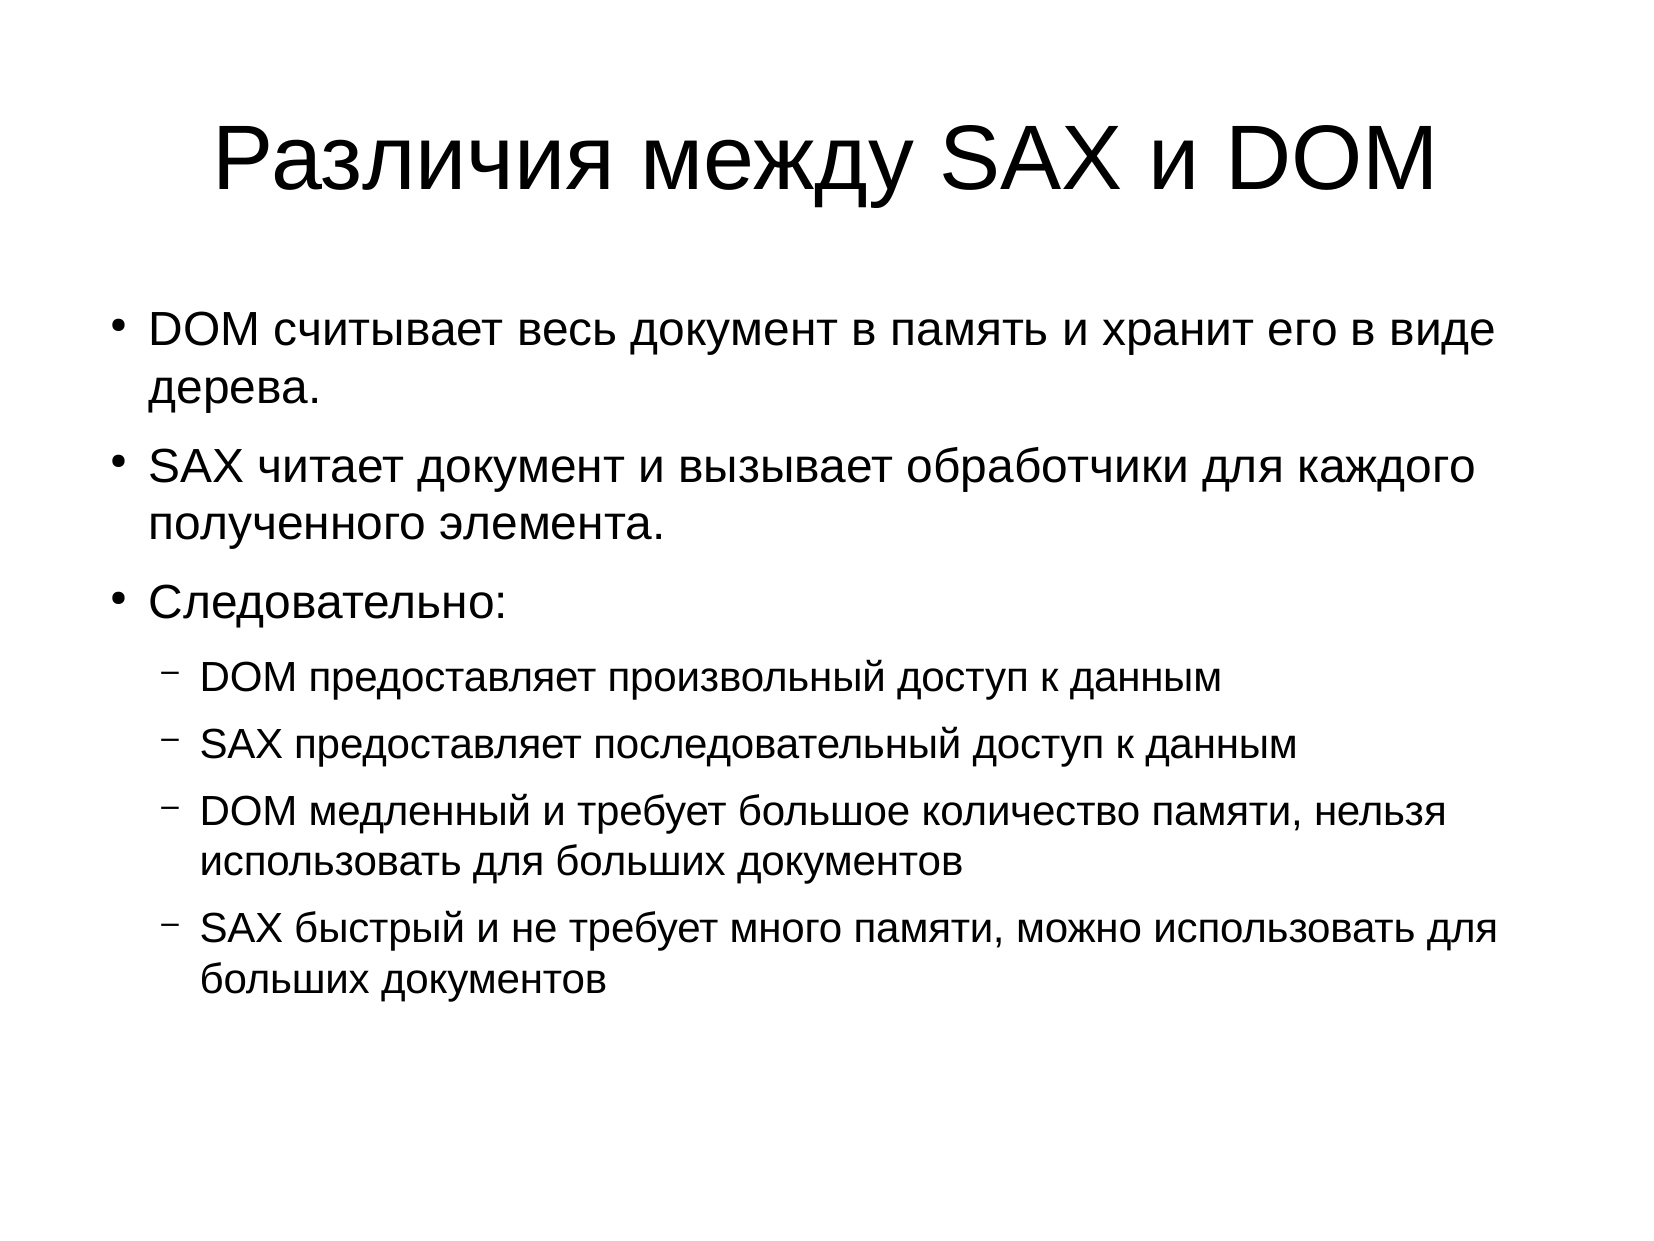

# Различия между SAX и DOM
DOM считывает весь документ в память и хранит его в виде дерева.
SAX читает документ и вызывает обработчики для каждого полученного элемента.
Следовательно:
DOM предоставляет произвольный доступ к данным
SAX предоставляет последовательный доступ к данным
DOM медленный и требует большое количество памяти, нельзя использовать для больших документов
SAX быстрый и не требует много памяти, можно использовать для больших документов